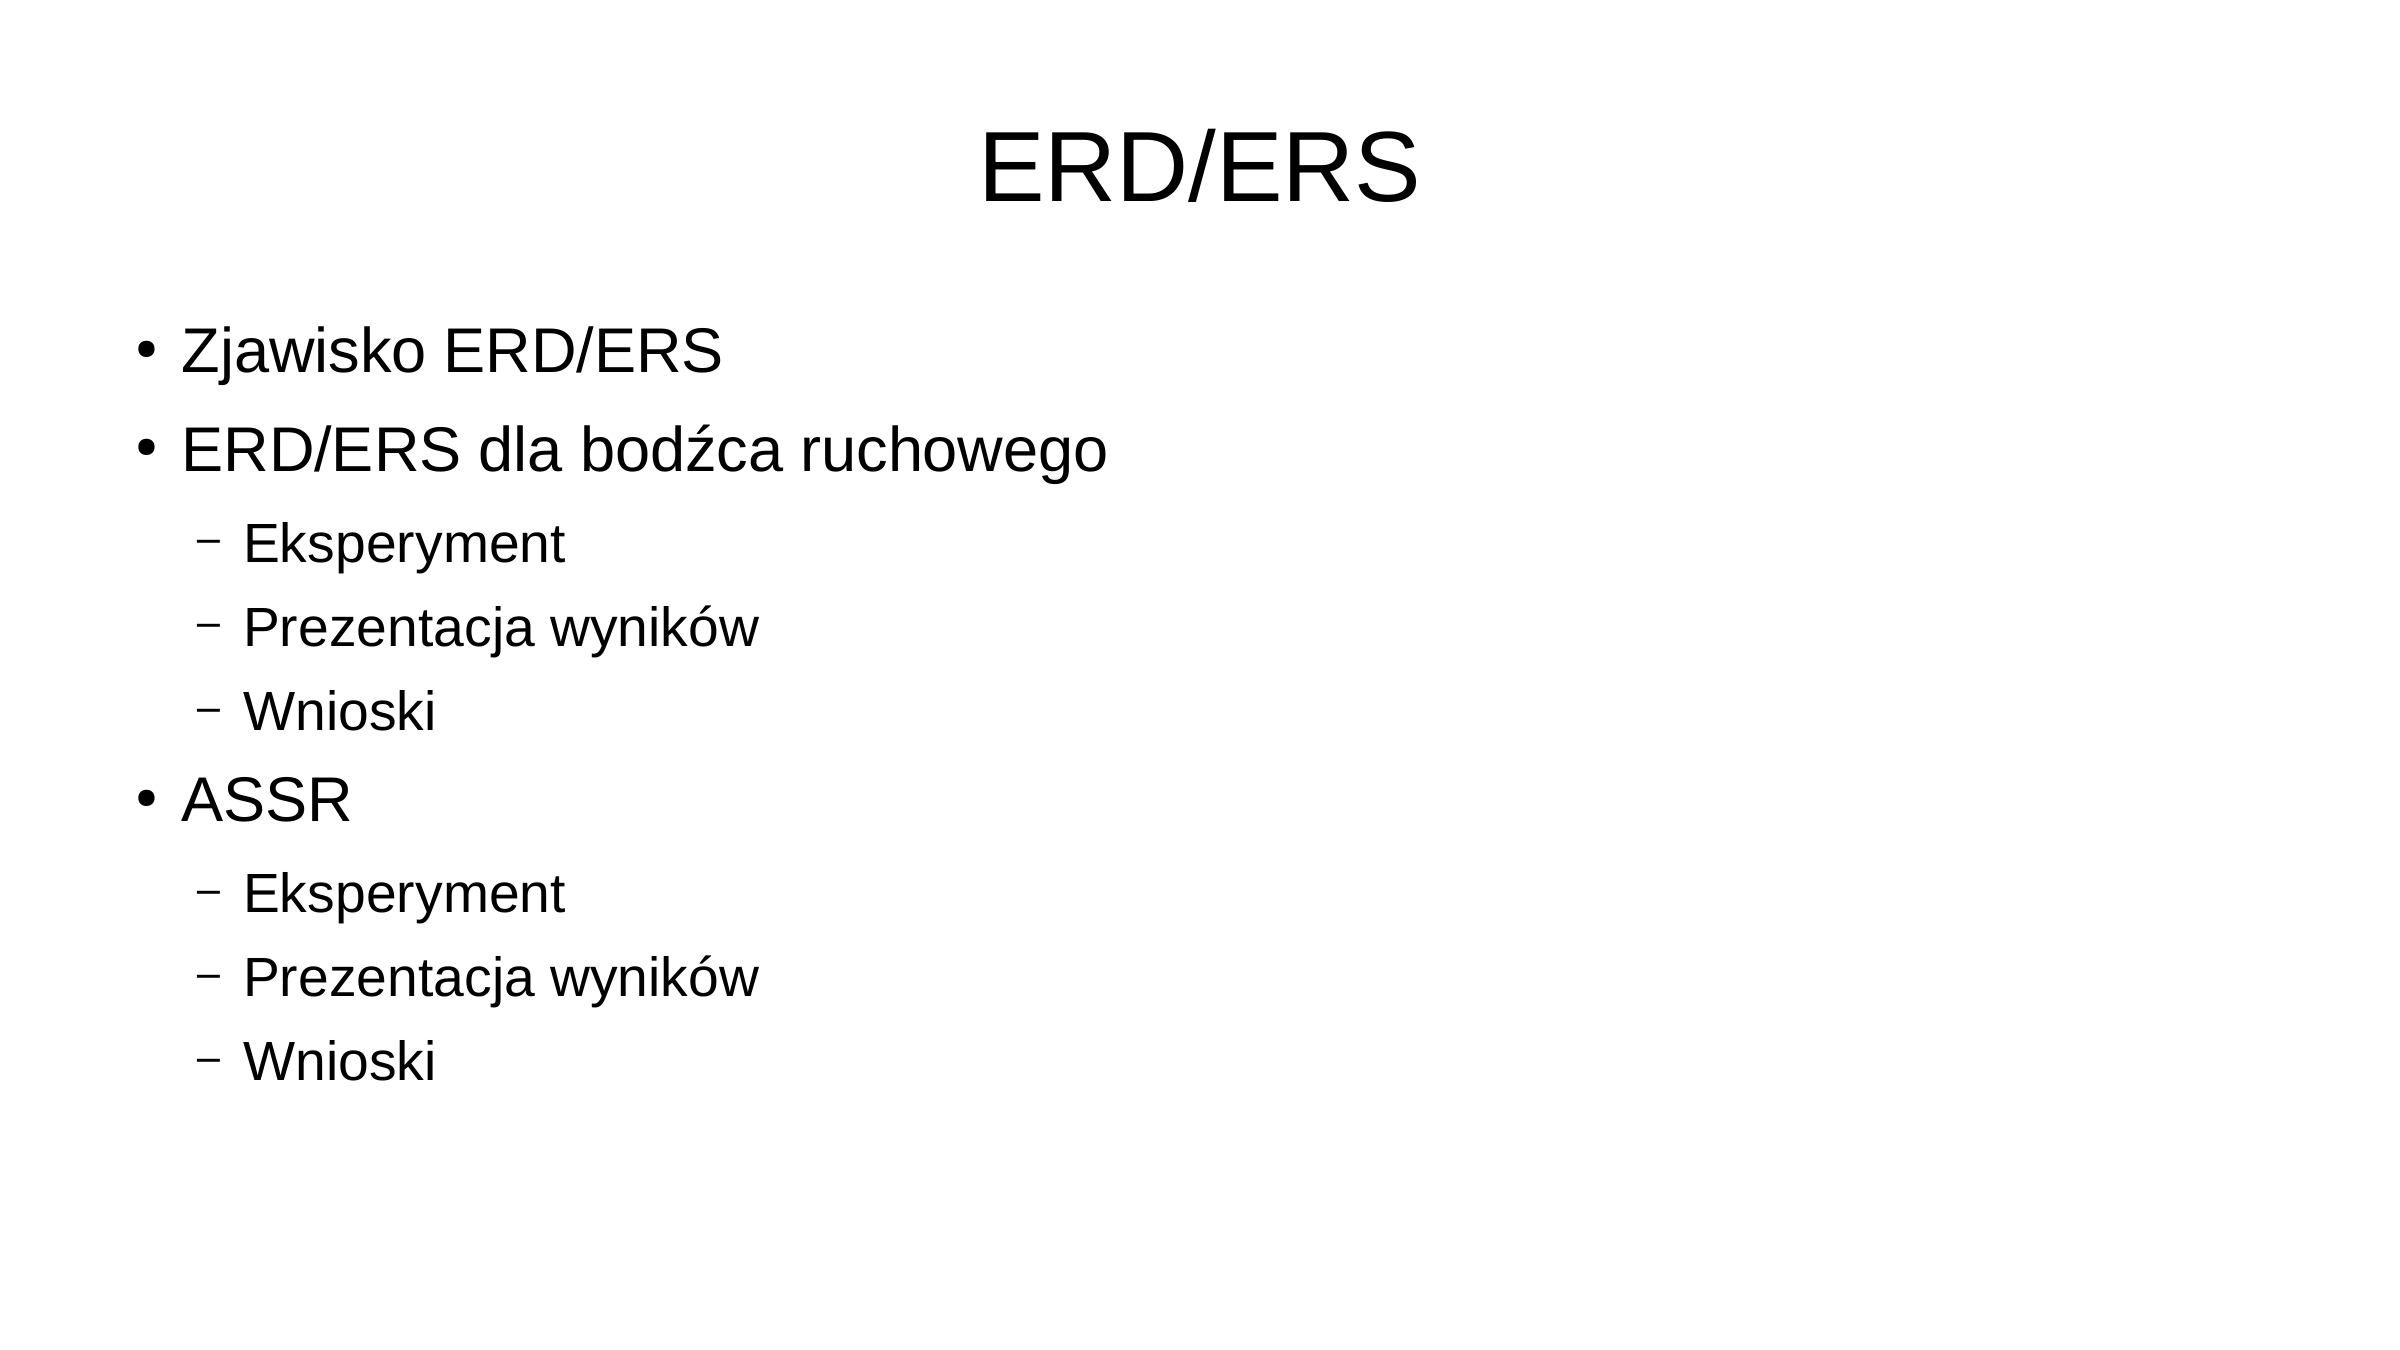

# ERD/ERS
Zjawisko ERD/ERS
ERD/ERS dla bodźca ruchowego
Eksperyment
Prezentacja wyników
Wnioski
ASSR
Eksperyment
Prezentacja wyników
Wnioski